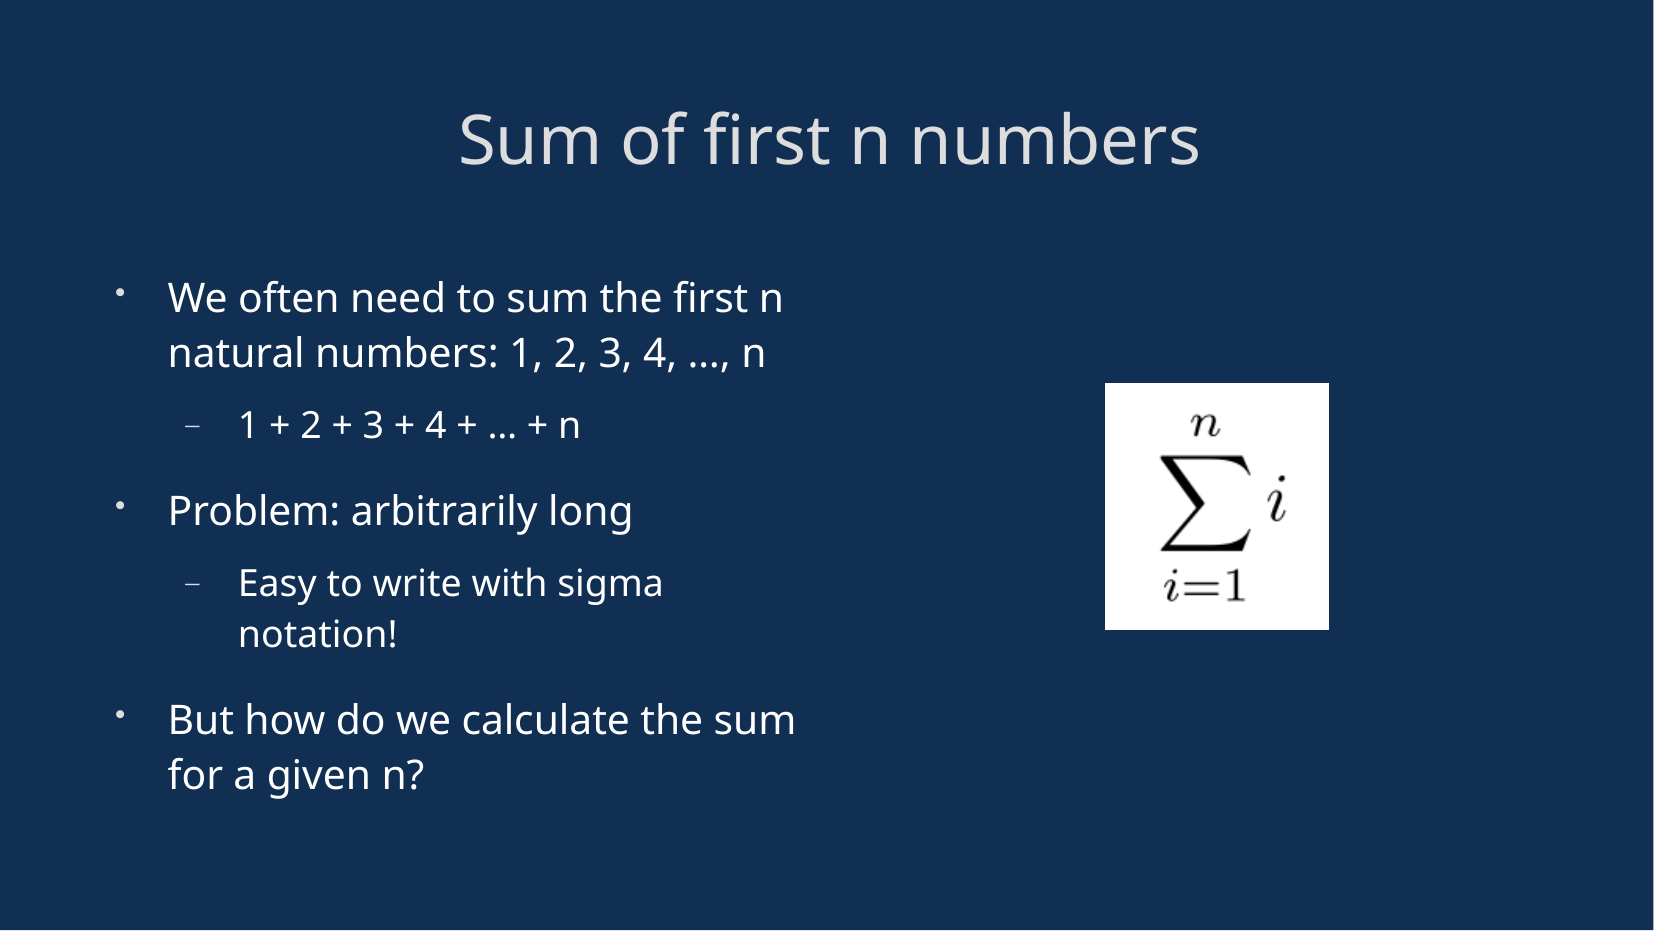

# Sum of first n numbers
We often need to sum the first n natural numbers: 1, 2, 3, 4, …, n
1 + 2 + 3 + 4 + … + n
Problem: arbitrarily long
Easy to write with sigma notation!
But how do we calculate the sum for a given n?